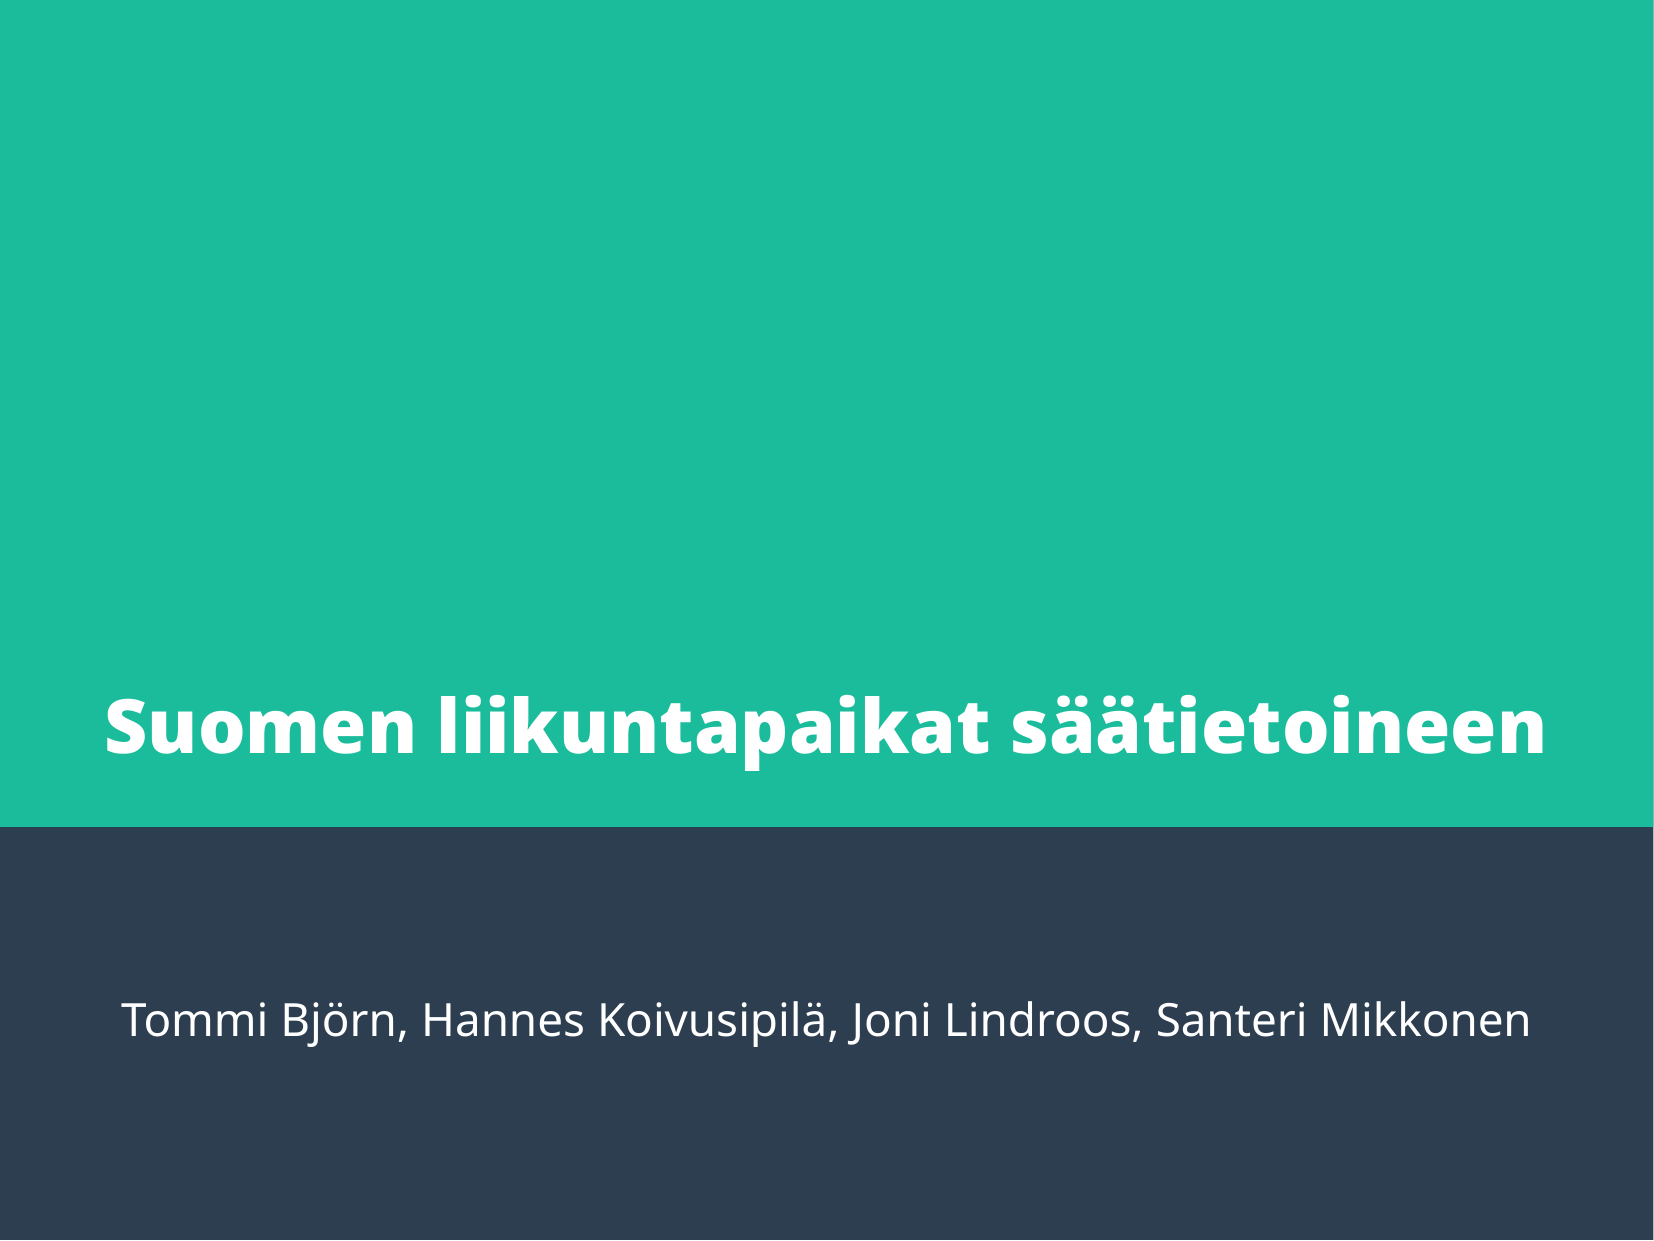

# Suomen liikuntapaikat säätietoineen
Tommi Björn, Hannes Koivusipilä, Joni Lindroos, Santeri Mikkonen